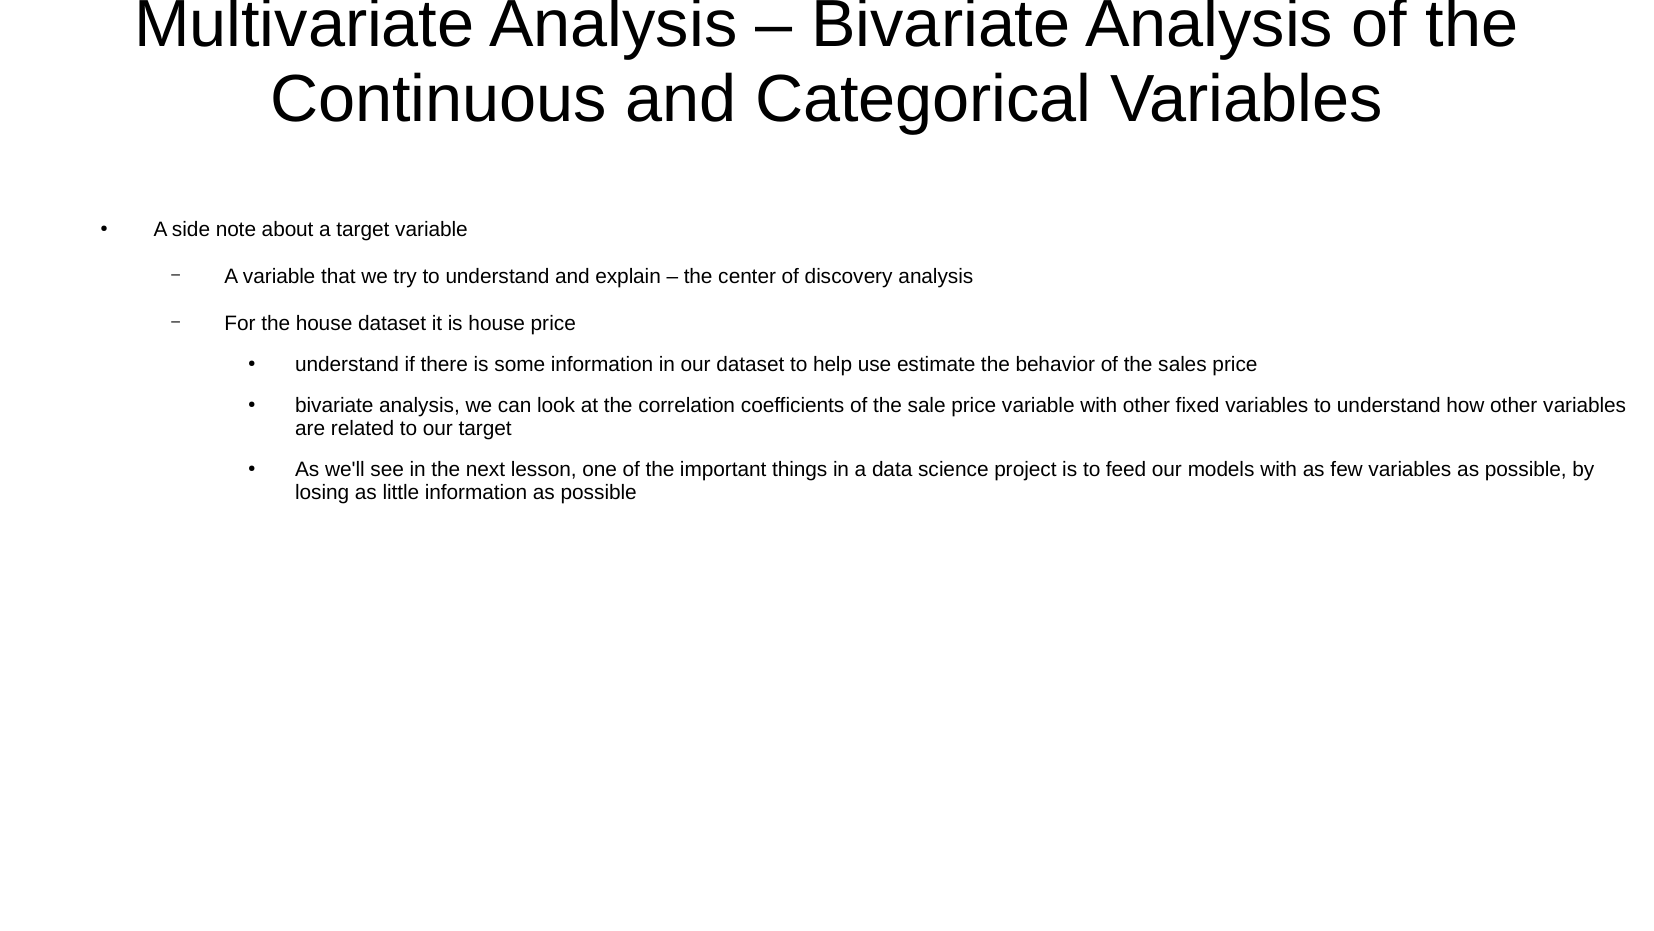

# Multivariate Analysis – Bivariate Analysis of the Continuous and Categorical Variables
A side note about a target variable
A variable that we try to understand and explain – the center of discovery analysis
For the house dataset it is house price
understand if there is some information in our dataset to help use estimate the behavior of the sales price
bivariate analysis, we can look at the correlation coefficients of the sale price variable with other fixed variables to understand how other variables are related to our target
As we'll see in the next lesson, one of the important things in a data science project is to feed our models with as few variables as possible, by losing as little information as possible